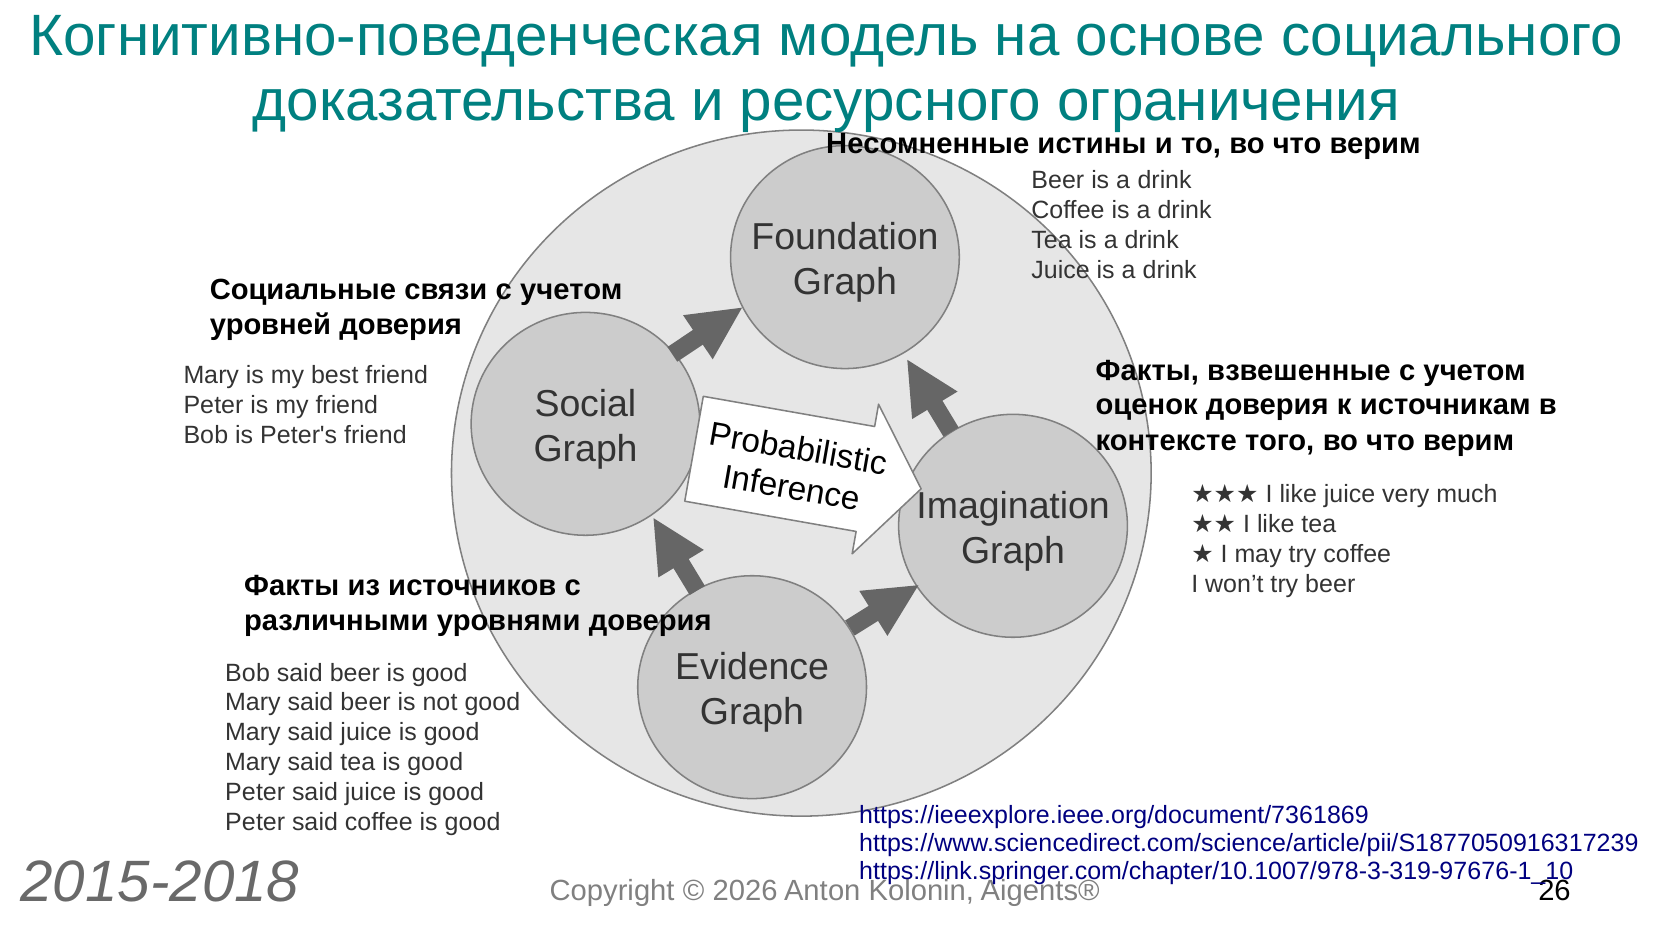

Когнитивно-поведенческая модель на основе социального доказательства и ресурсного ограничения
Несомненные истины и то, во что верим
Foundation
Graph
Beer is a drink
Coffee is a drink
Tea is a drink
Juice is a drink
Социальные связи с учетом
уровней доверия
Social
Graph
Mary is my best friend
Peter is my friend
Bob is Peter's friend
Факты, взвешенные с учетом
оценок доверия к источникам в
контексте того, во что верим
Probabilistic
Inference
Imagination
Graph
★★★ I like juice very much
★★ I like tea
★ I may try coffee
I won’t try beer
Факты из источников с
различными уровнями доверия
Evidence
Graph
Bob said beer is good
Mary said beer is not good
Mary said juice is good
Mary said tea is good
Peter said juice is good
Peter said coffee is good
https://ieeexplore.ieee.org/document/7361869
https://www.sciencedirect.com/science/article/pii/S1877050916317239
https://link.springer.com/chapter/10.1007/978-3-319-97676-1_10
2015-2018
Copyright © 2026 Anton Kolonin, Aigents®
26